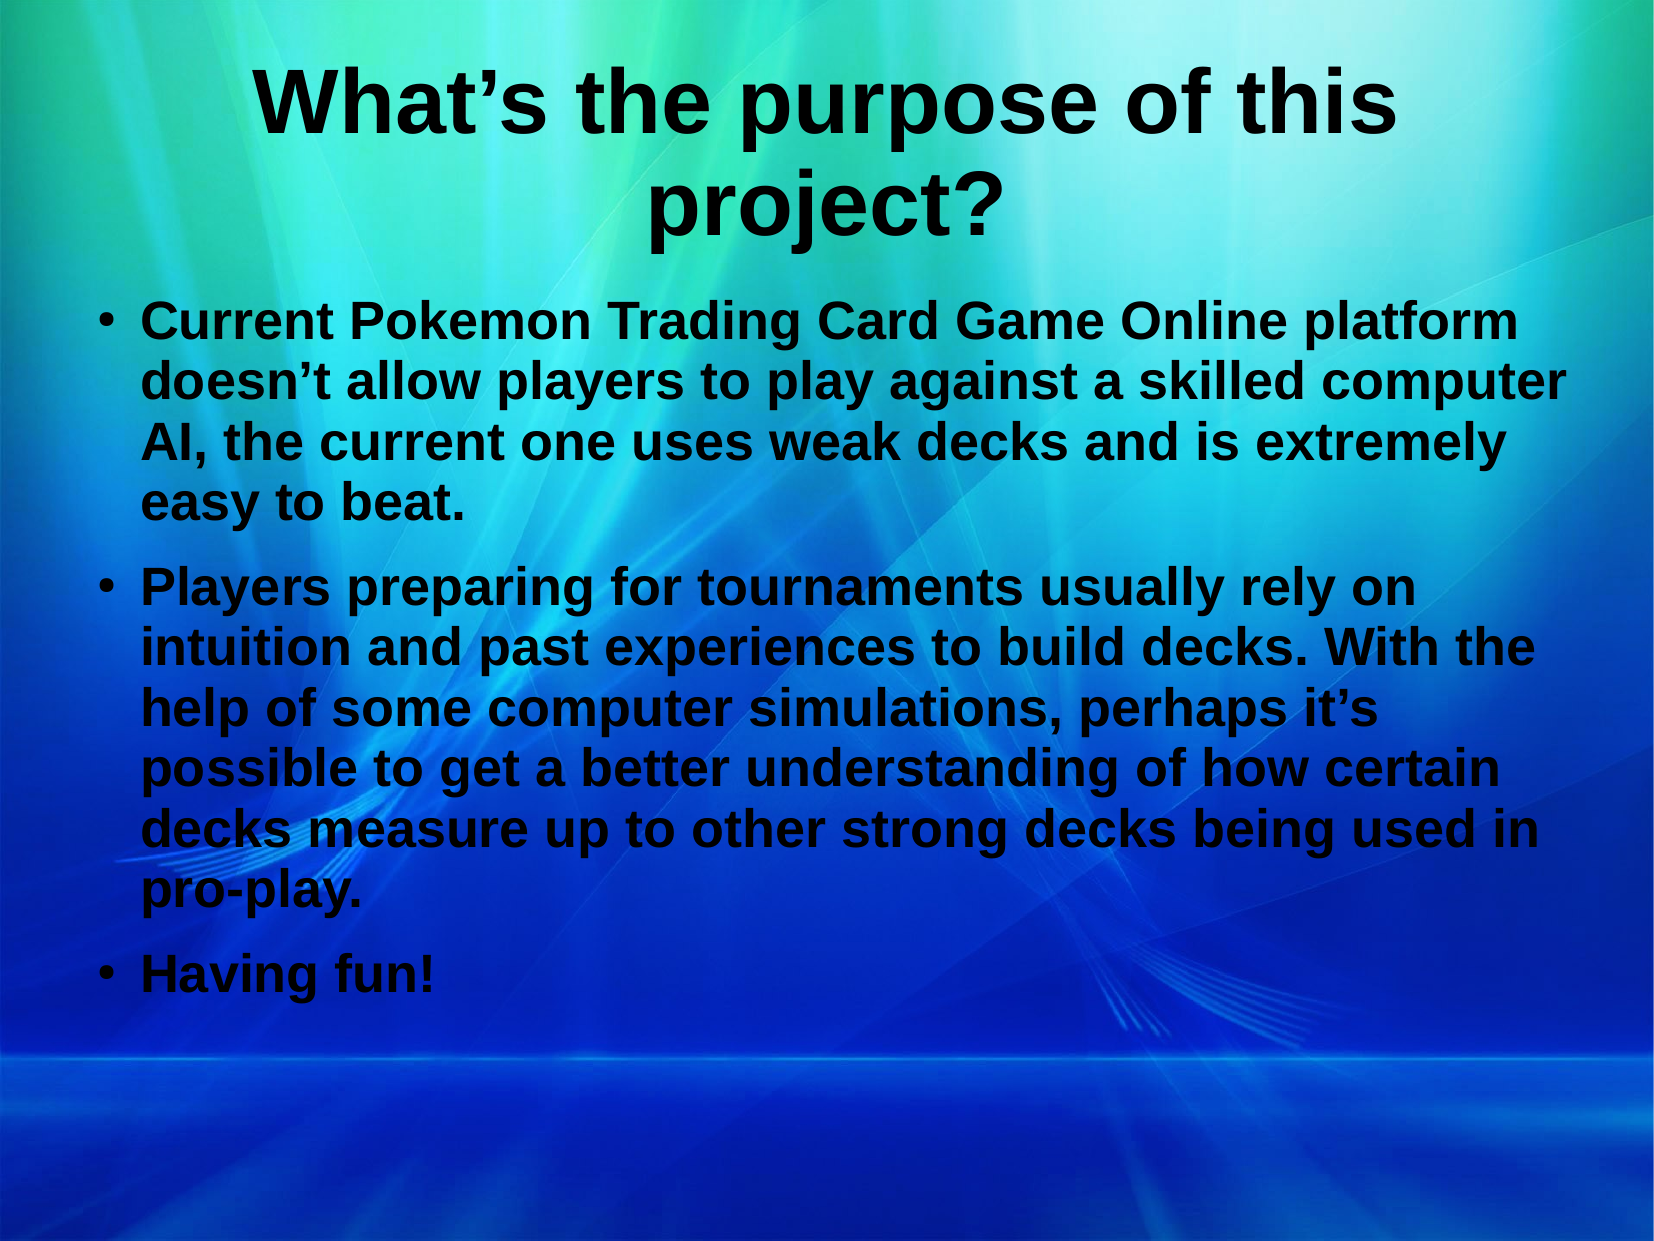

# What’s the purpose of this project?
Current Pokemon Trading Card Game Online platform doesn’t allow players to play against a skilled computer AI, the current one uses weak decks and is extremely easy to beat.
Players preparing for tournaments usually rely on intuition and past experiences to build decks. With the help of some computer simulations, perhaps it’s possible to get a better understanding of how certain decks measure up to other strong decks being used in pro-play.
Having fun!